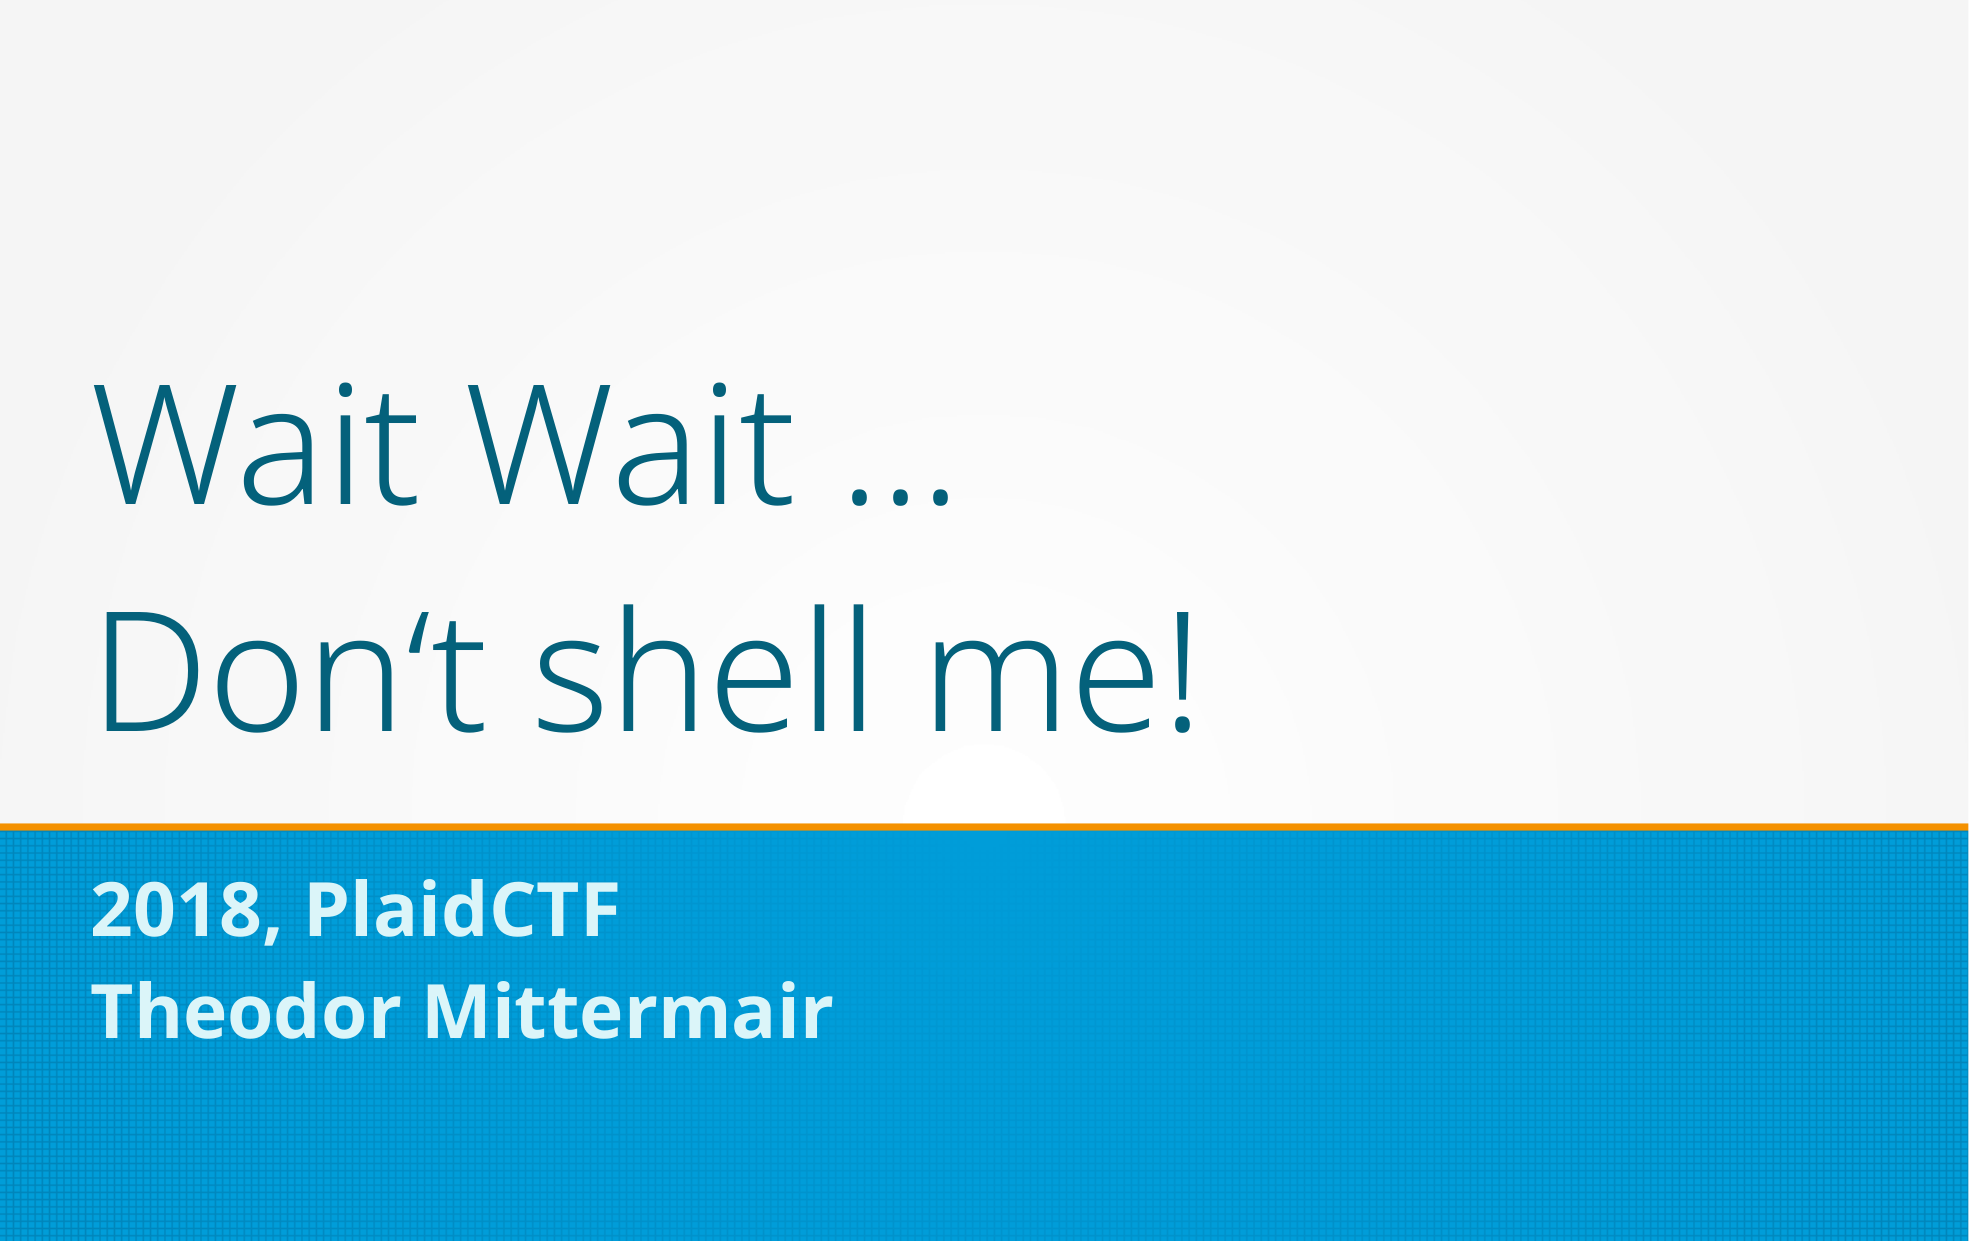

# Wait Wait ... Don‘t shell me!
2018, PlaidCTF
Theodor Mittermair